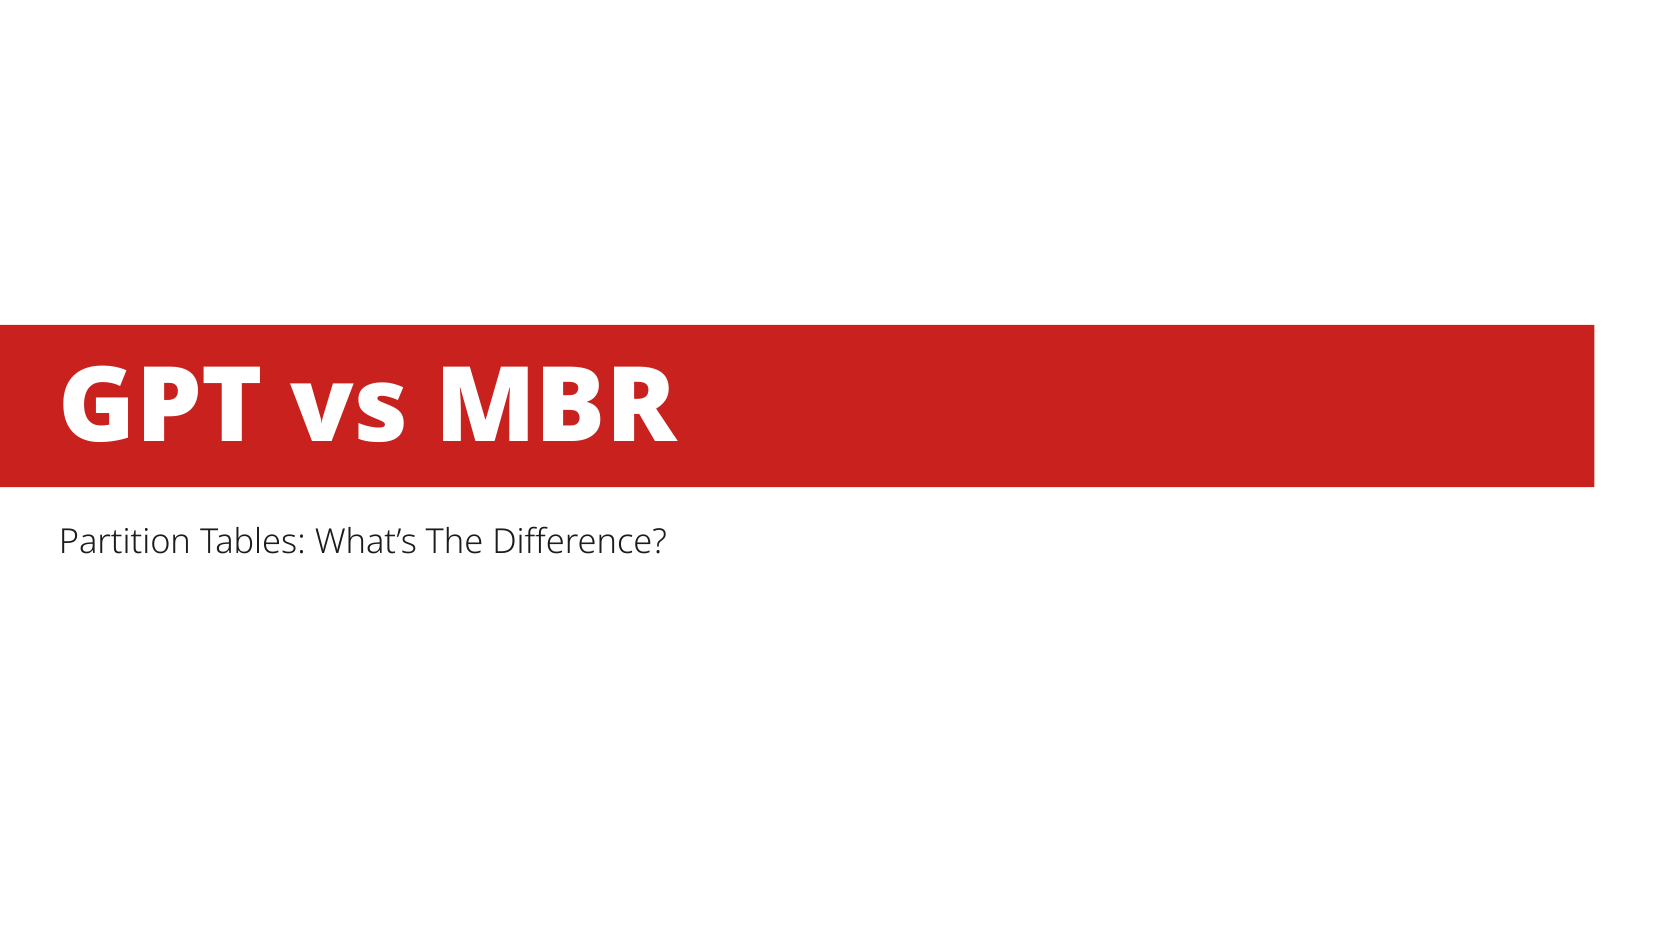

# GPT vs MBR
Partition Tables: What’s The Difference?